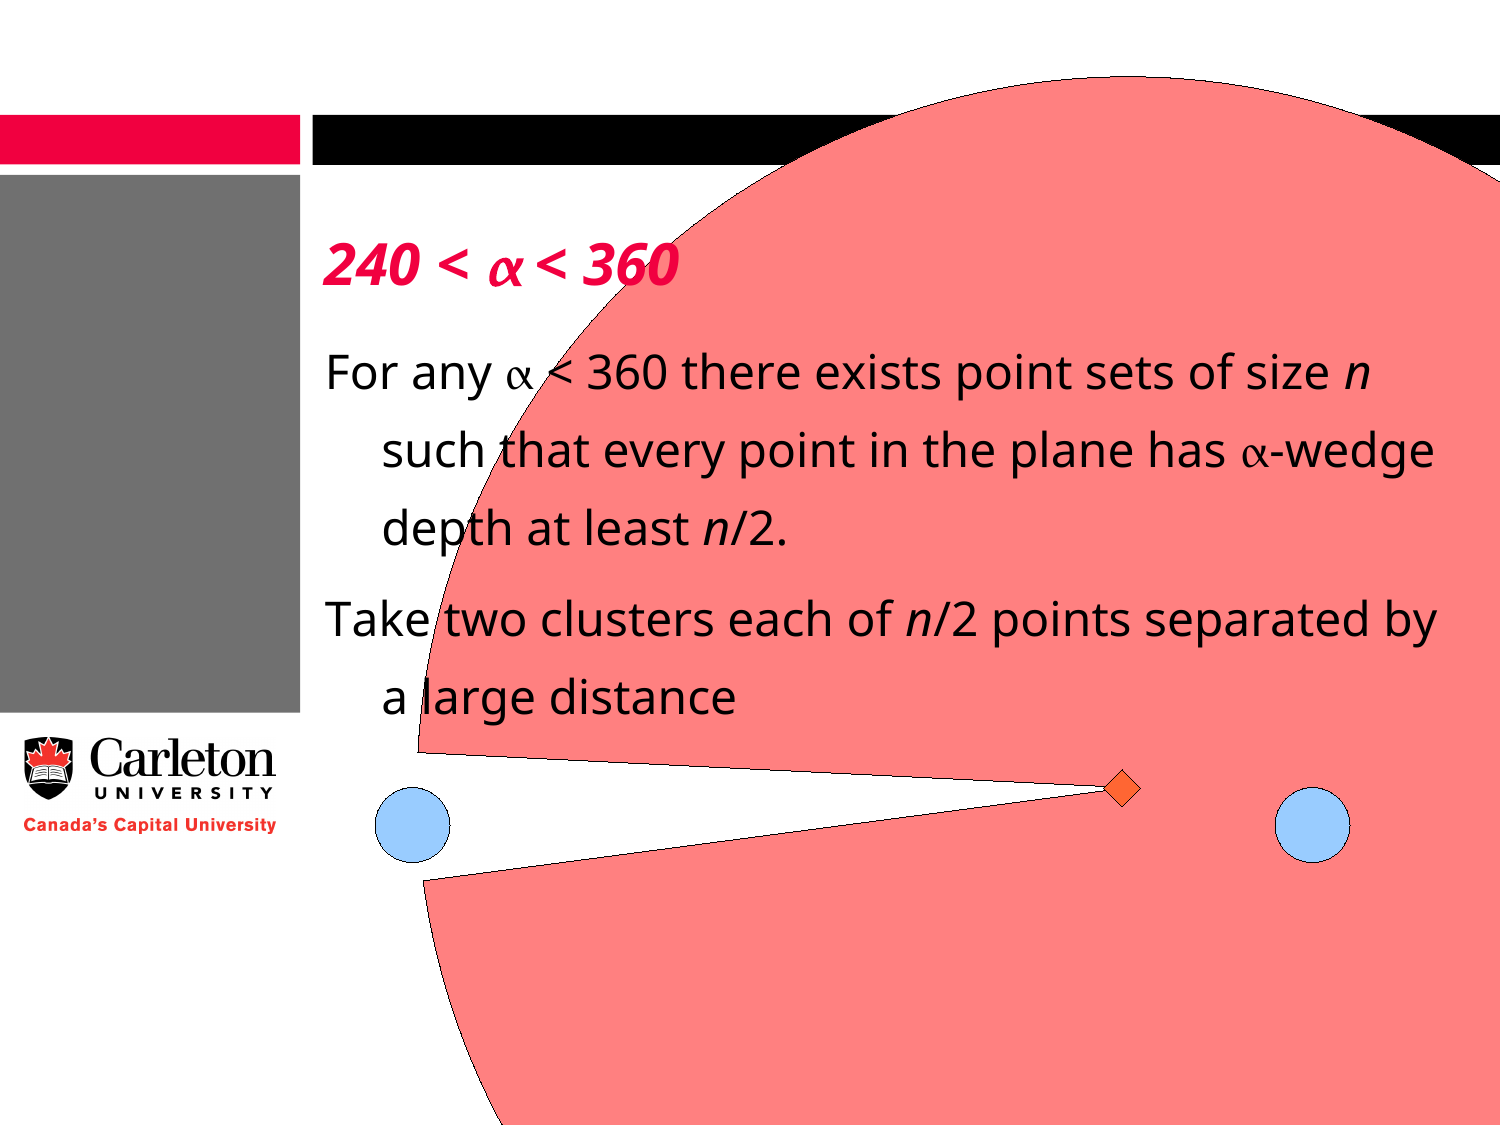

# 240 <  < 360
For any  < 360 there exists point sets of size n such that every point in the plane has -wedge depth at least n/2.
Take two clusters each of n/2 points separated by a large distance
14